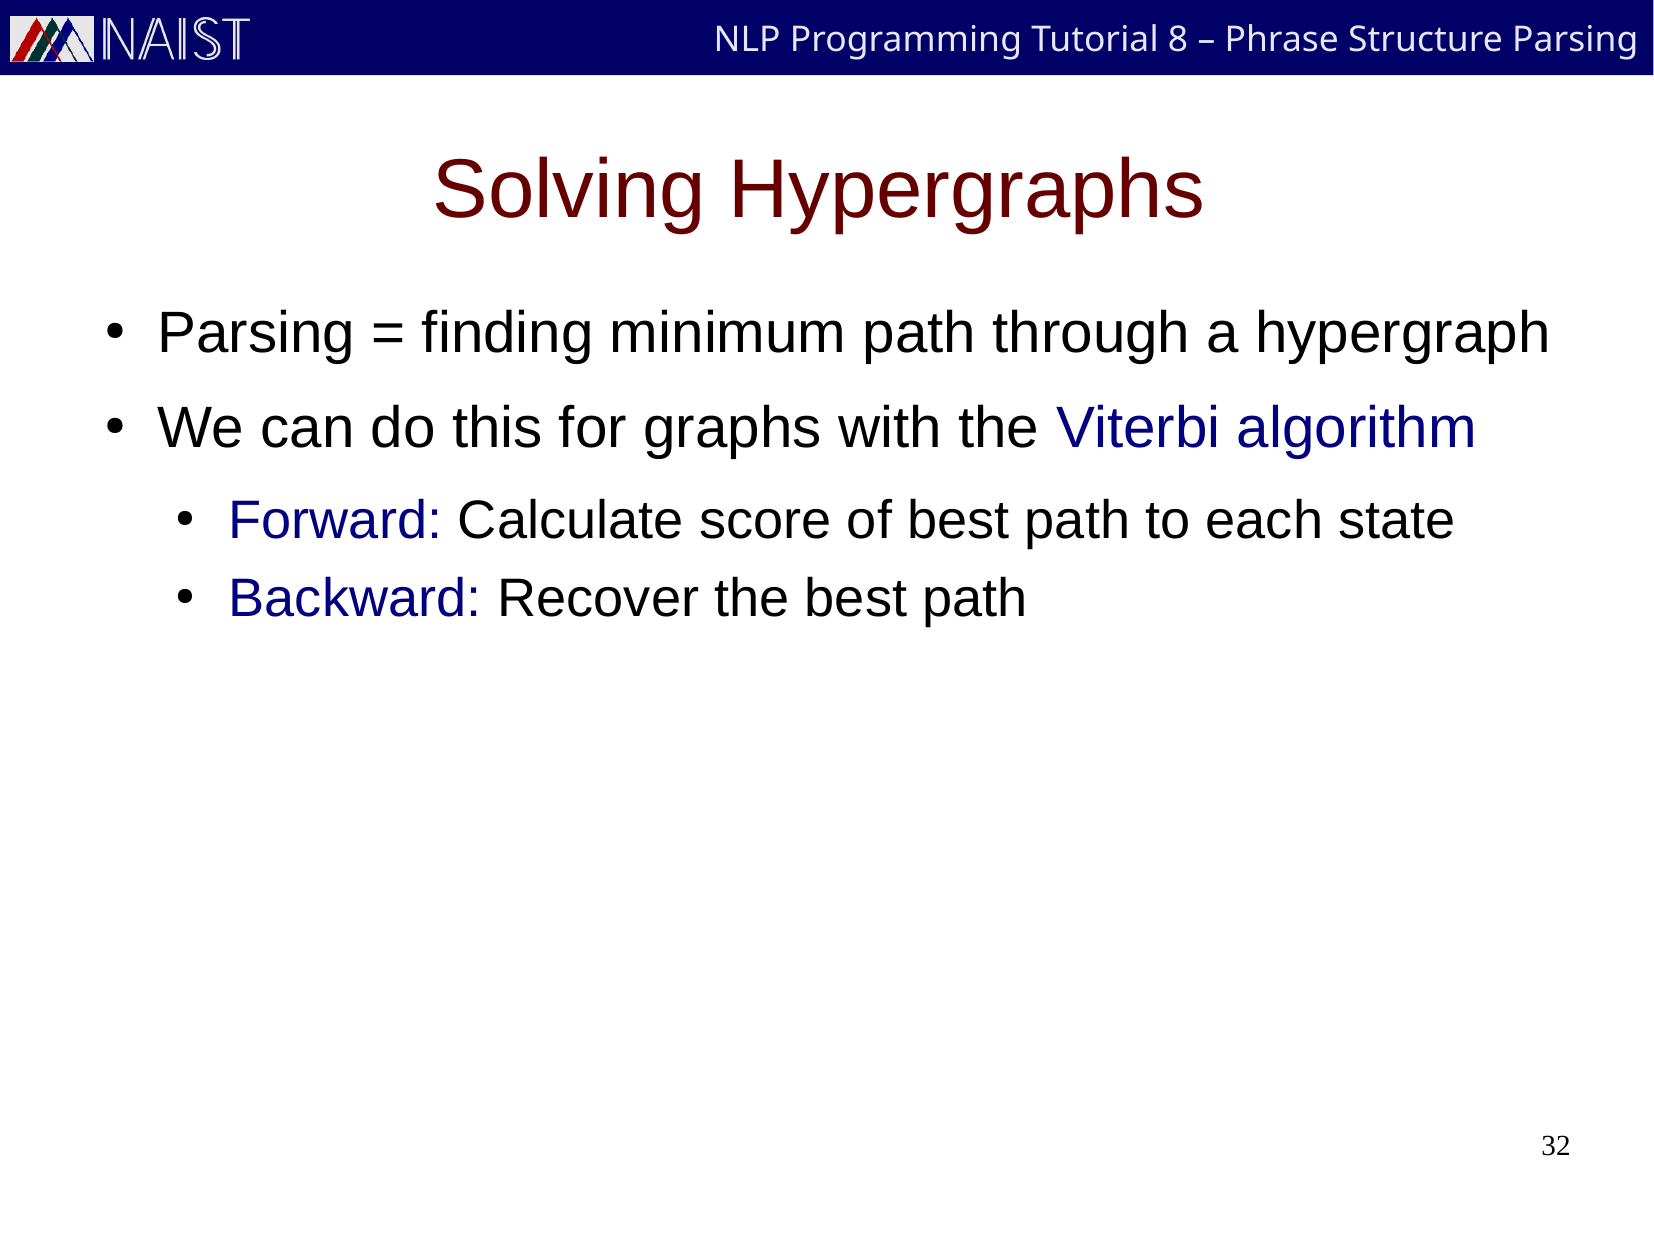

# Solving Hypergraphs
Parsing = finding minimum path through a hypergraph
We can do this for graphs with the Viterbi algorithm
Forward: Calculate score of best path to each state
Backward: Recover the best path
32